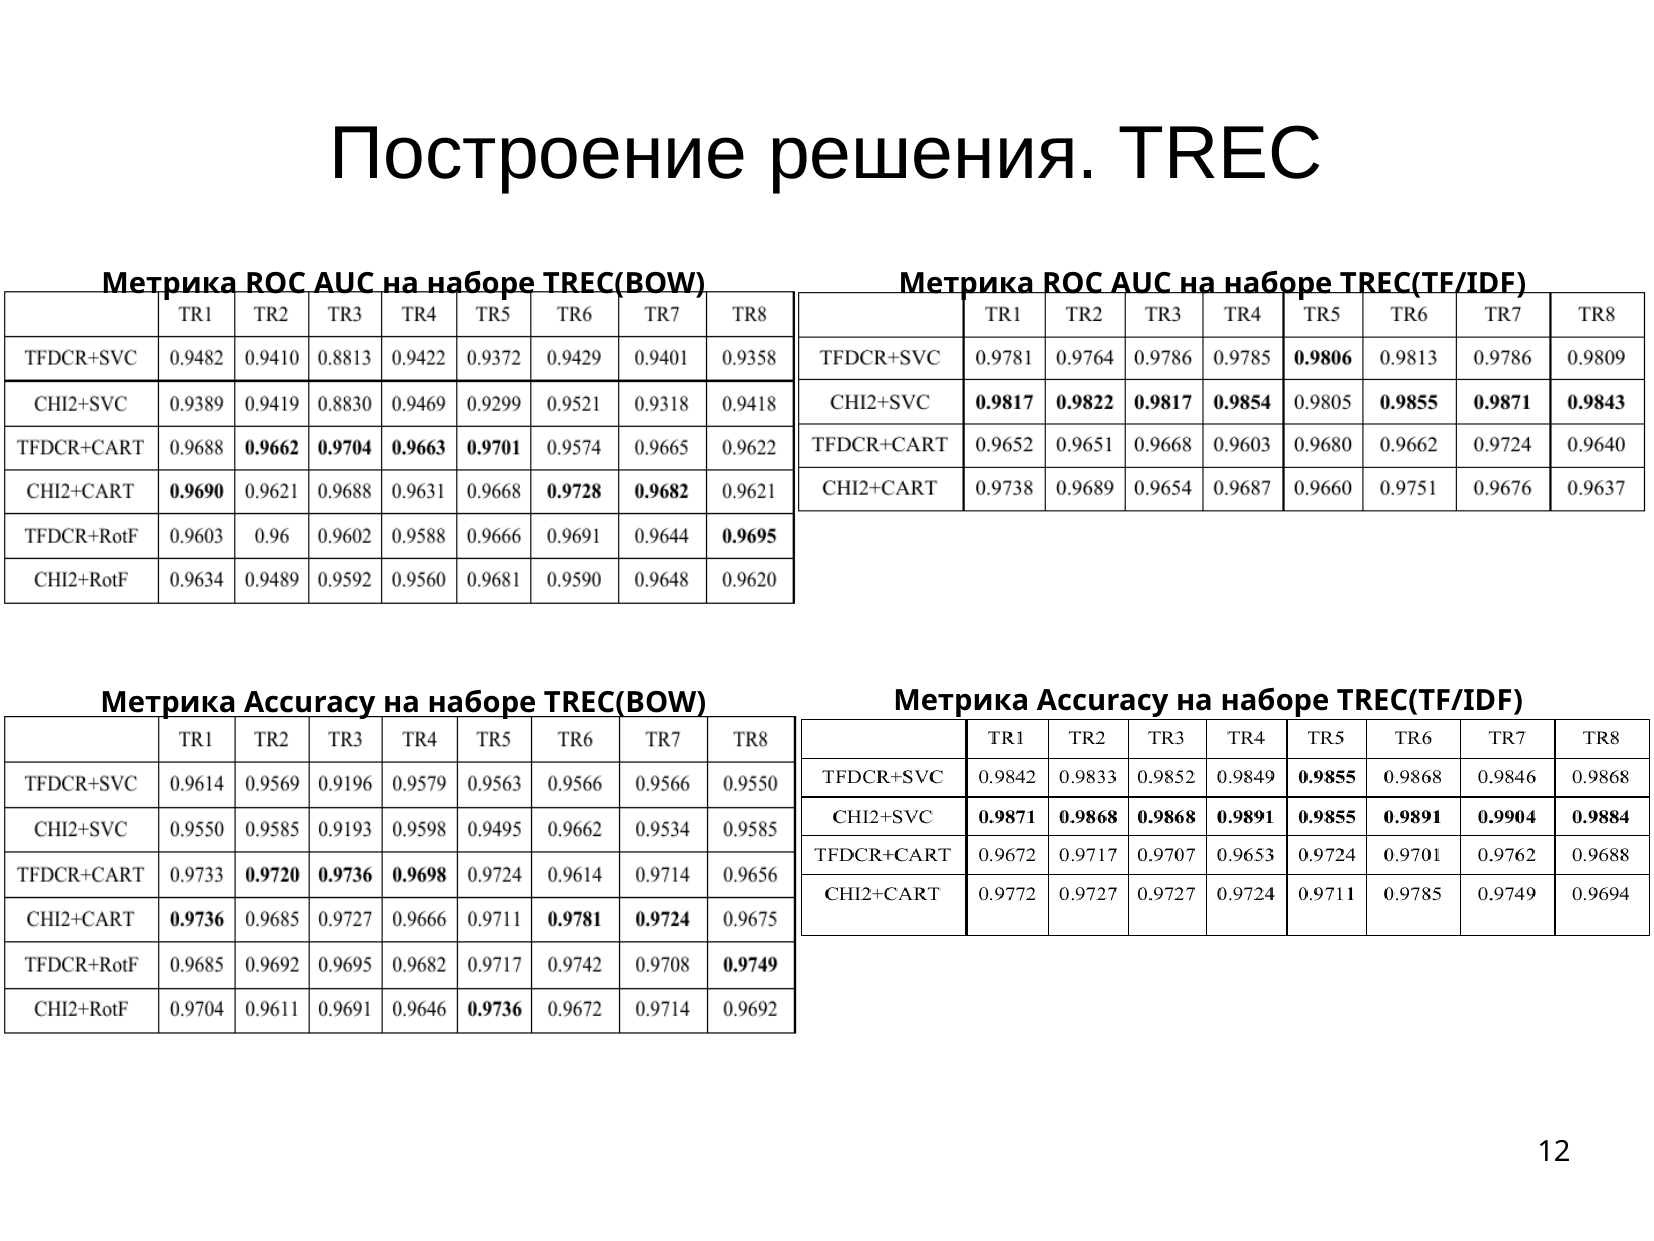

# Построение решения. TREC
Метрика ROC AUC на наборе TREC(BOW)
Метрика ROC AUC на наборе TREC(TF/IDF)
Метрика Accuracy на наборе TREC(TF/IDF)
Метрика Accuracy на наборе TREC(BOW)
12
Москва, 2020 г.